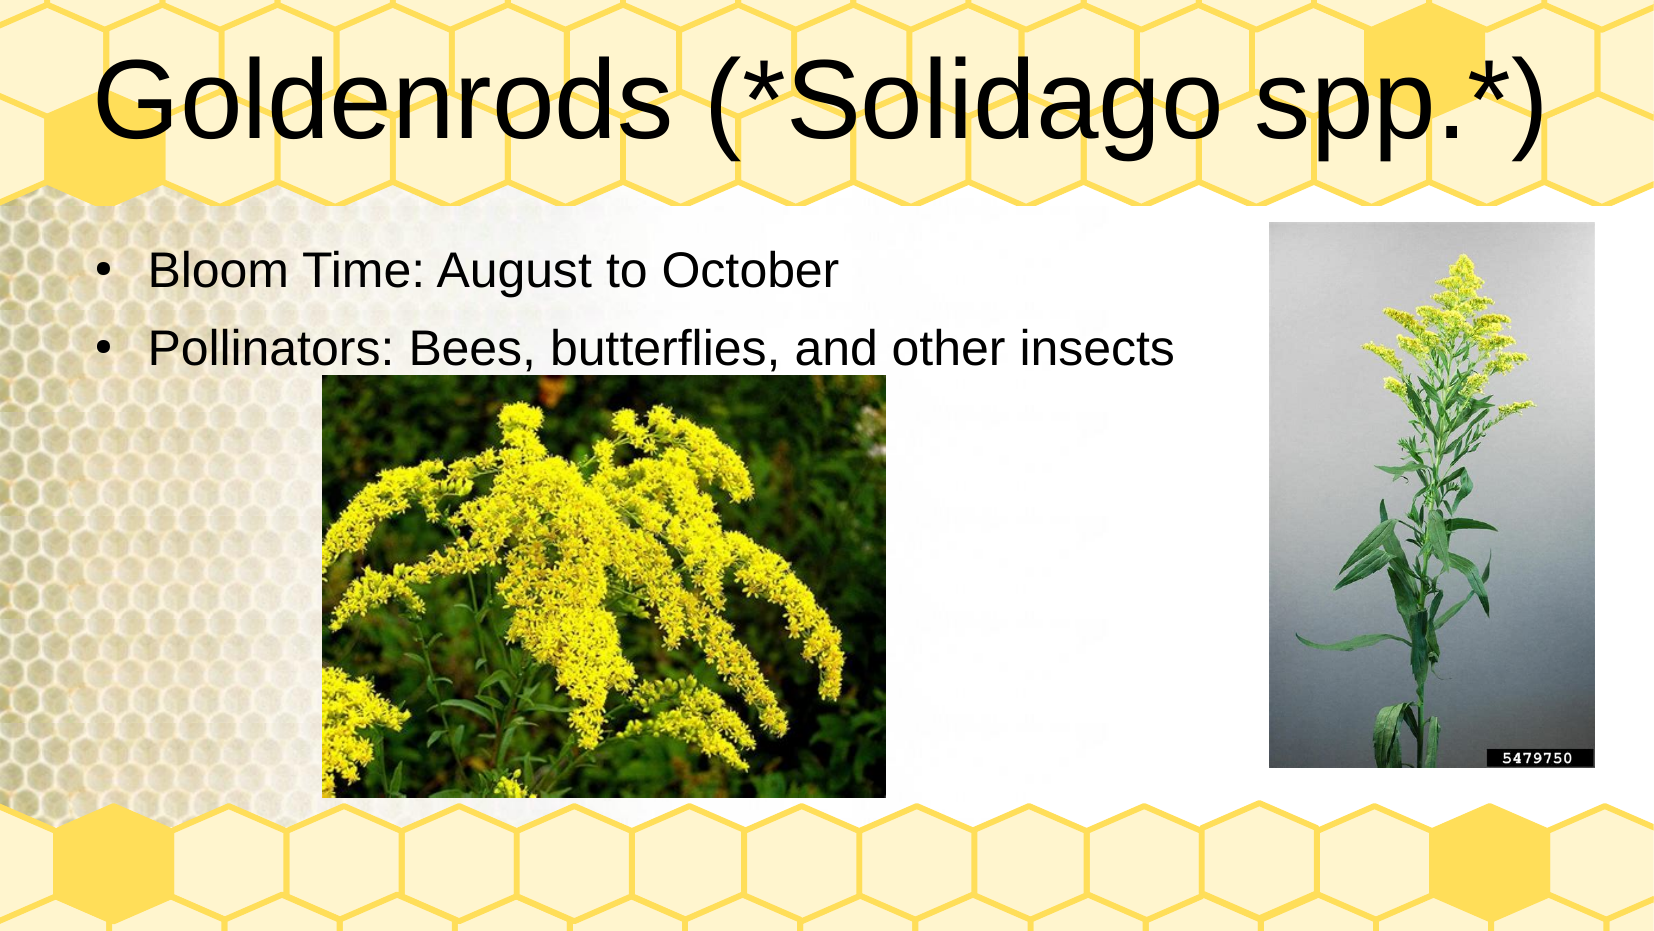

# Goldenrods (*Solidago spp.*)
Bloom Time: August to October
Pollinators: Bees, butterflies, and other insects